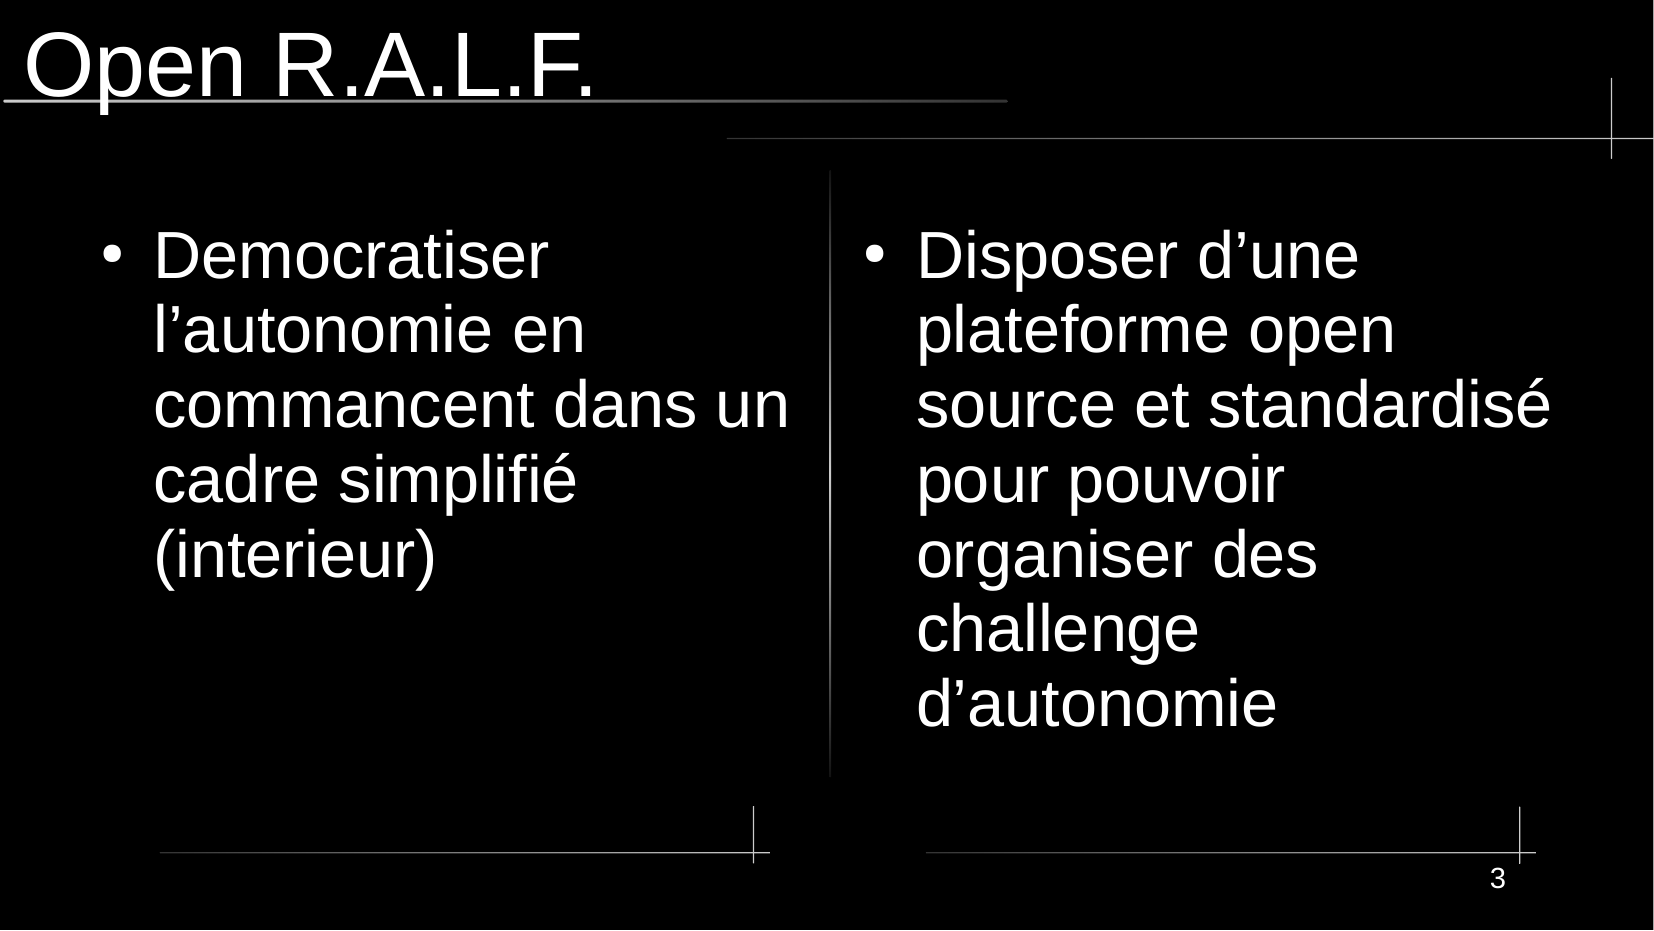

# Open R.A.L.F.
Democratiser l’autonomie en commancent dans un cadre simplifié (interieur)
Disposer d’une plateforme open source et standardisé pour pouvoir organiser des challenge d’autonomie
3